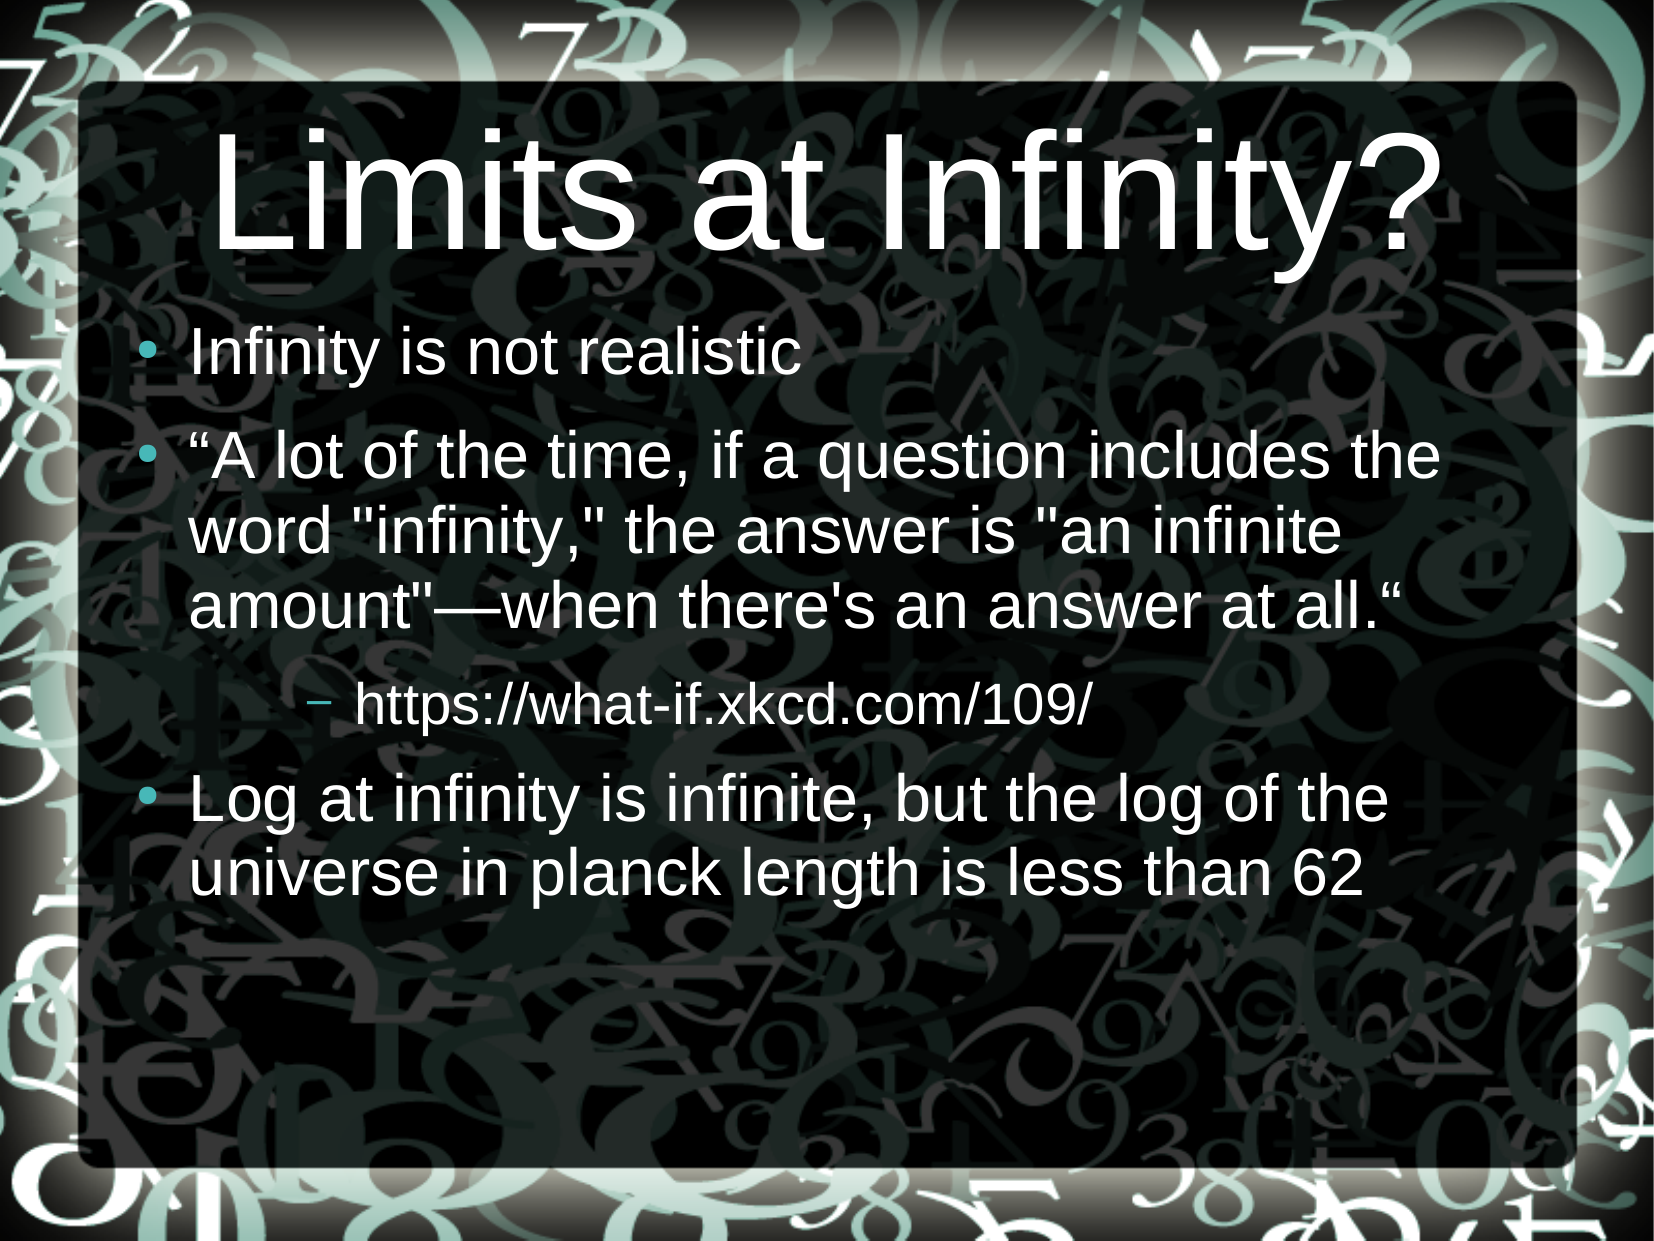

# Limits at Infinity?
Infinity is not realistic
“A lot of the time, if a question includes the word "infinity," the answer is "an infinite amount"—when there's an answer at all.“
https://what-if.xkcd.com/109/
Log at infinity is infinite, but the log of the universe in planck length is less than 62